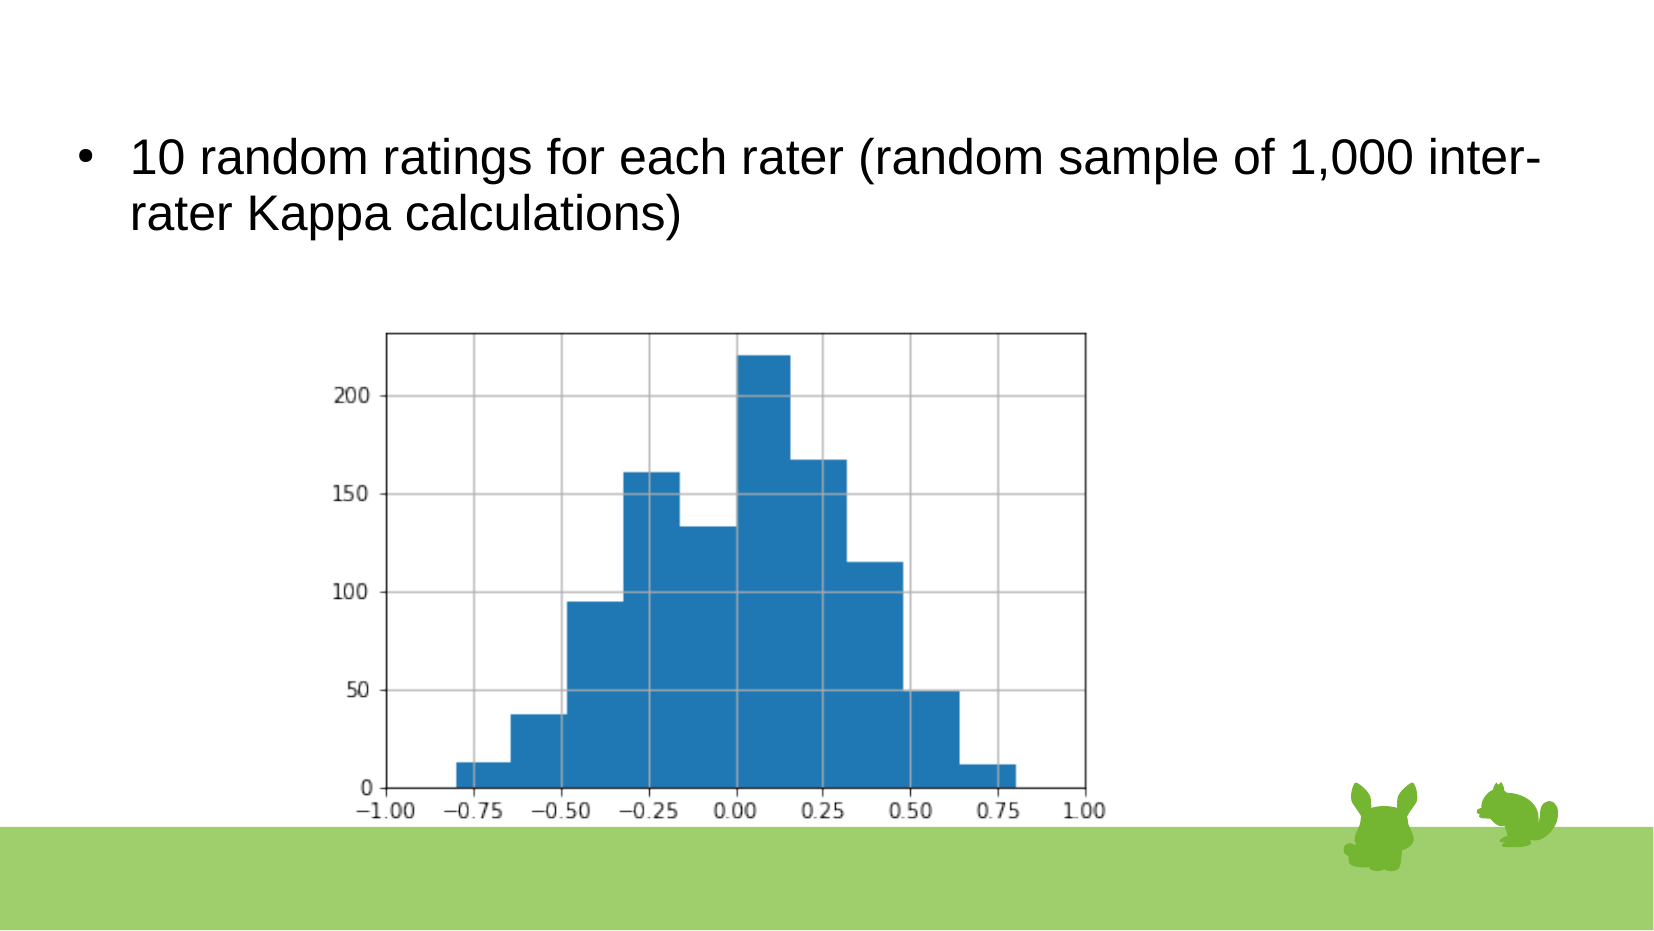

#
10 random ratings for each rater (random sample of 1,000 inter-rater Kappa calculations)